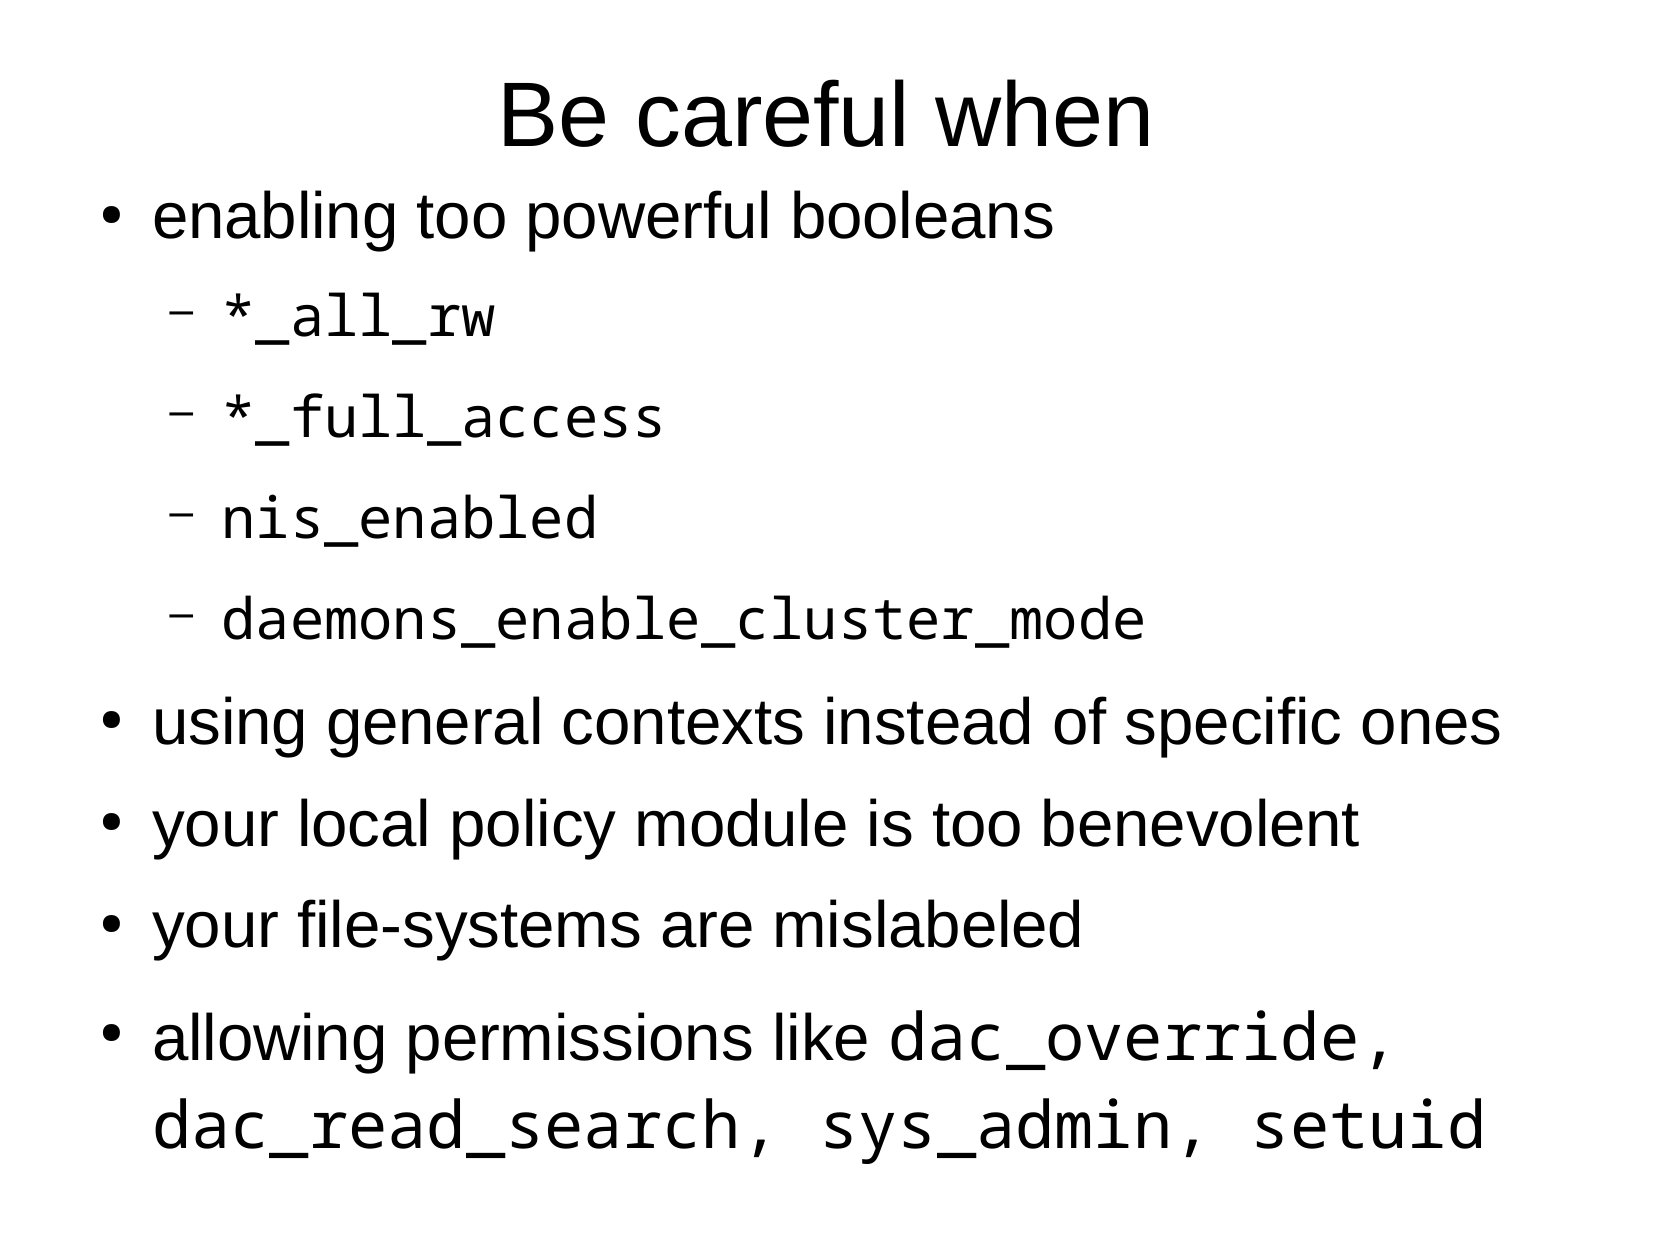

# Be careful when
enabling too powerful booleans
*_all_rw
*_full_access
nis_enabled
daemons_enable_cluster_mode
using general contexts instead of specific ones
your local policy module is too benevolent
your file-systems are mislabeled
allowing permissions like dac_override, dac_read_search, sys_admin, setuid